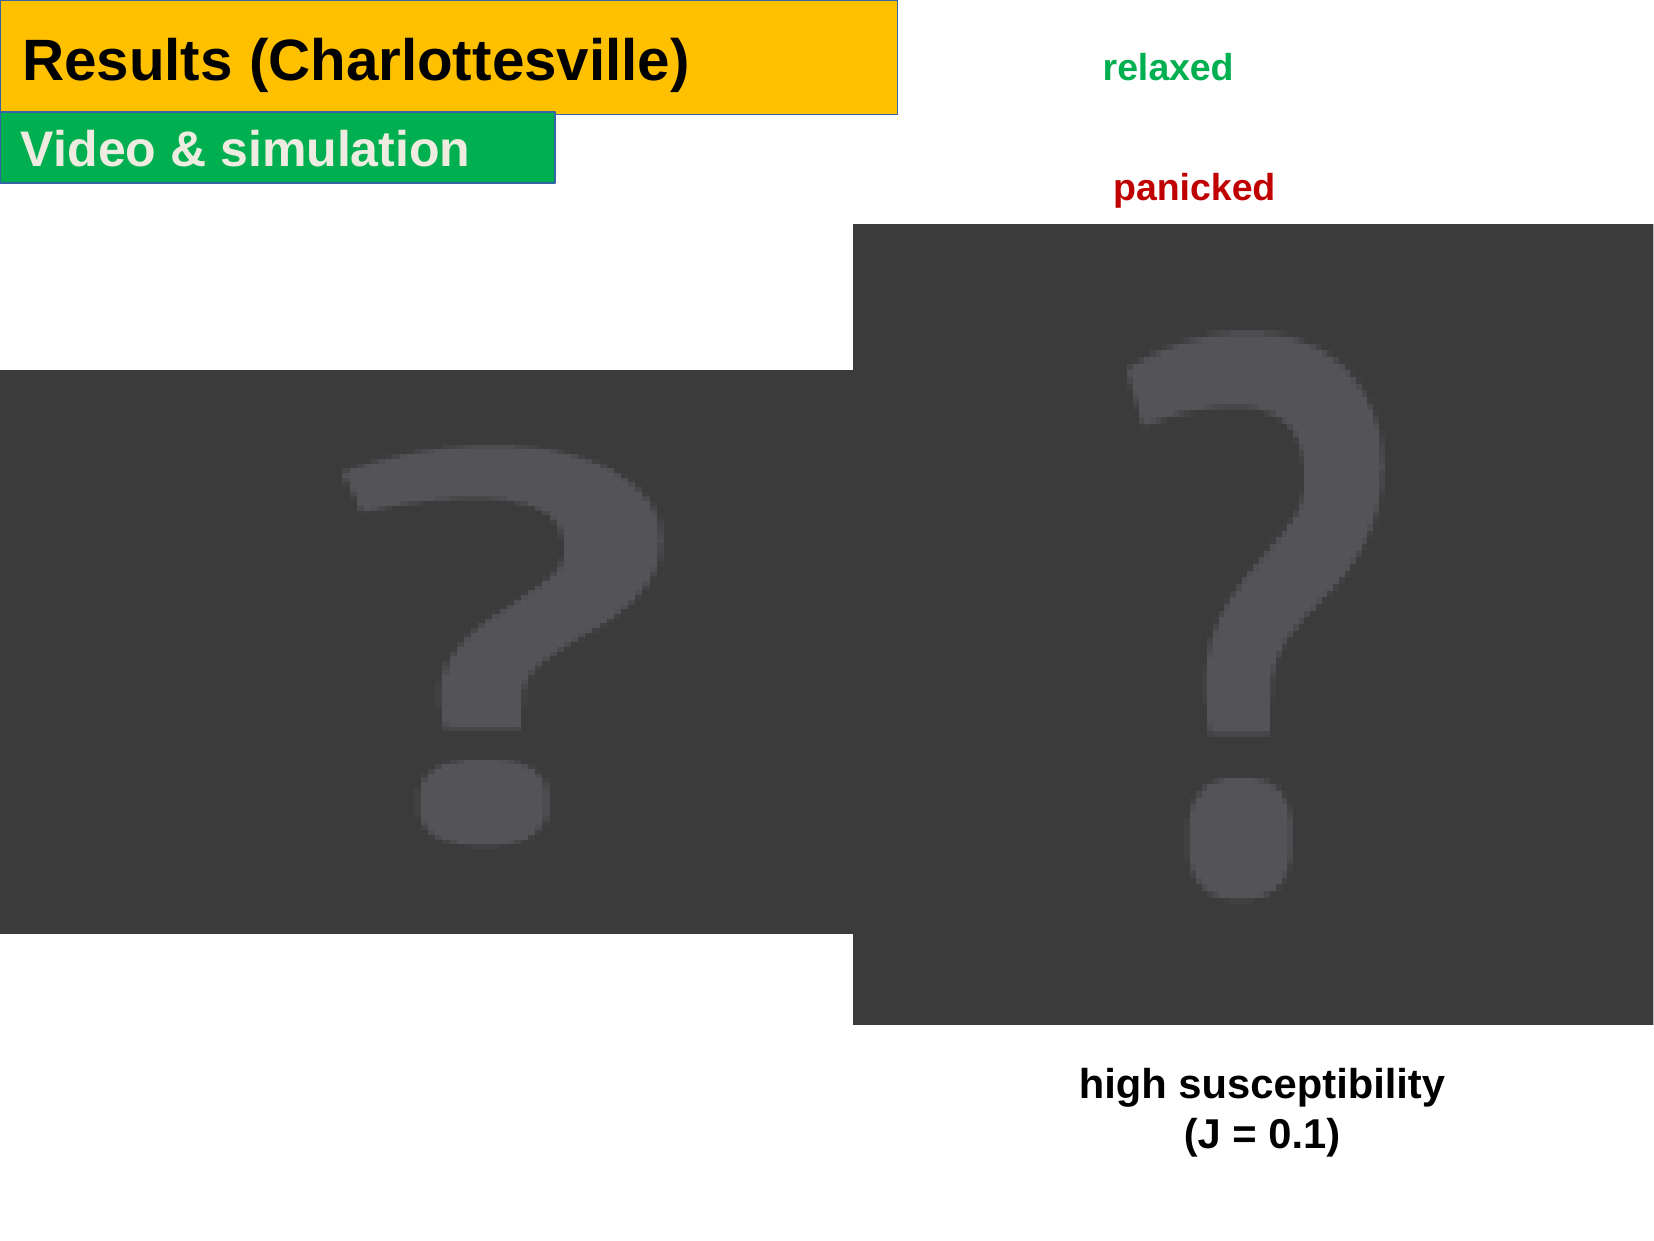

Introducción
Results (Charlottesville)
relaxed
Video & simulation
panicked
Individuos recuperados
high susceptibility
(J = 0.1)